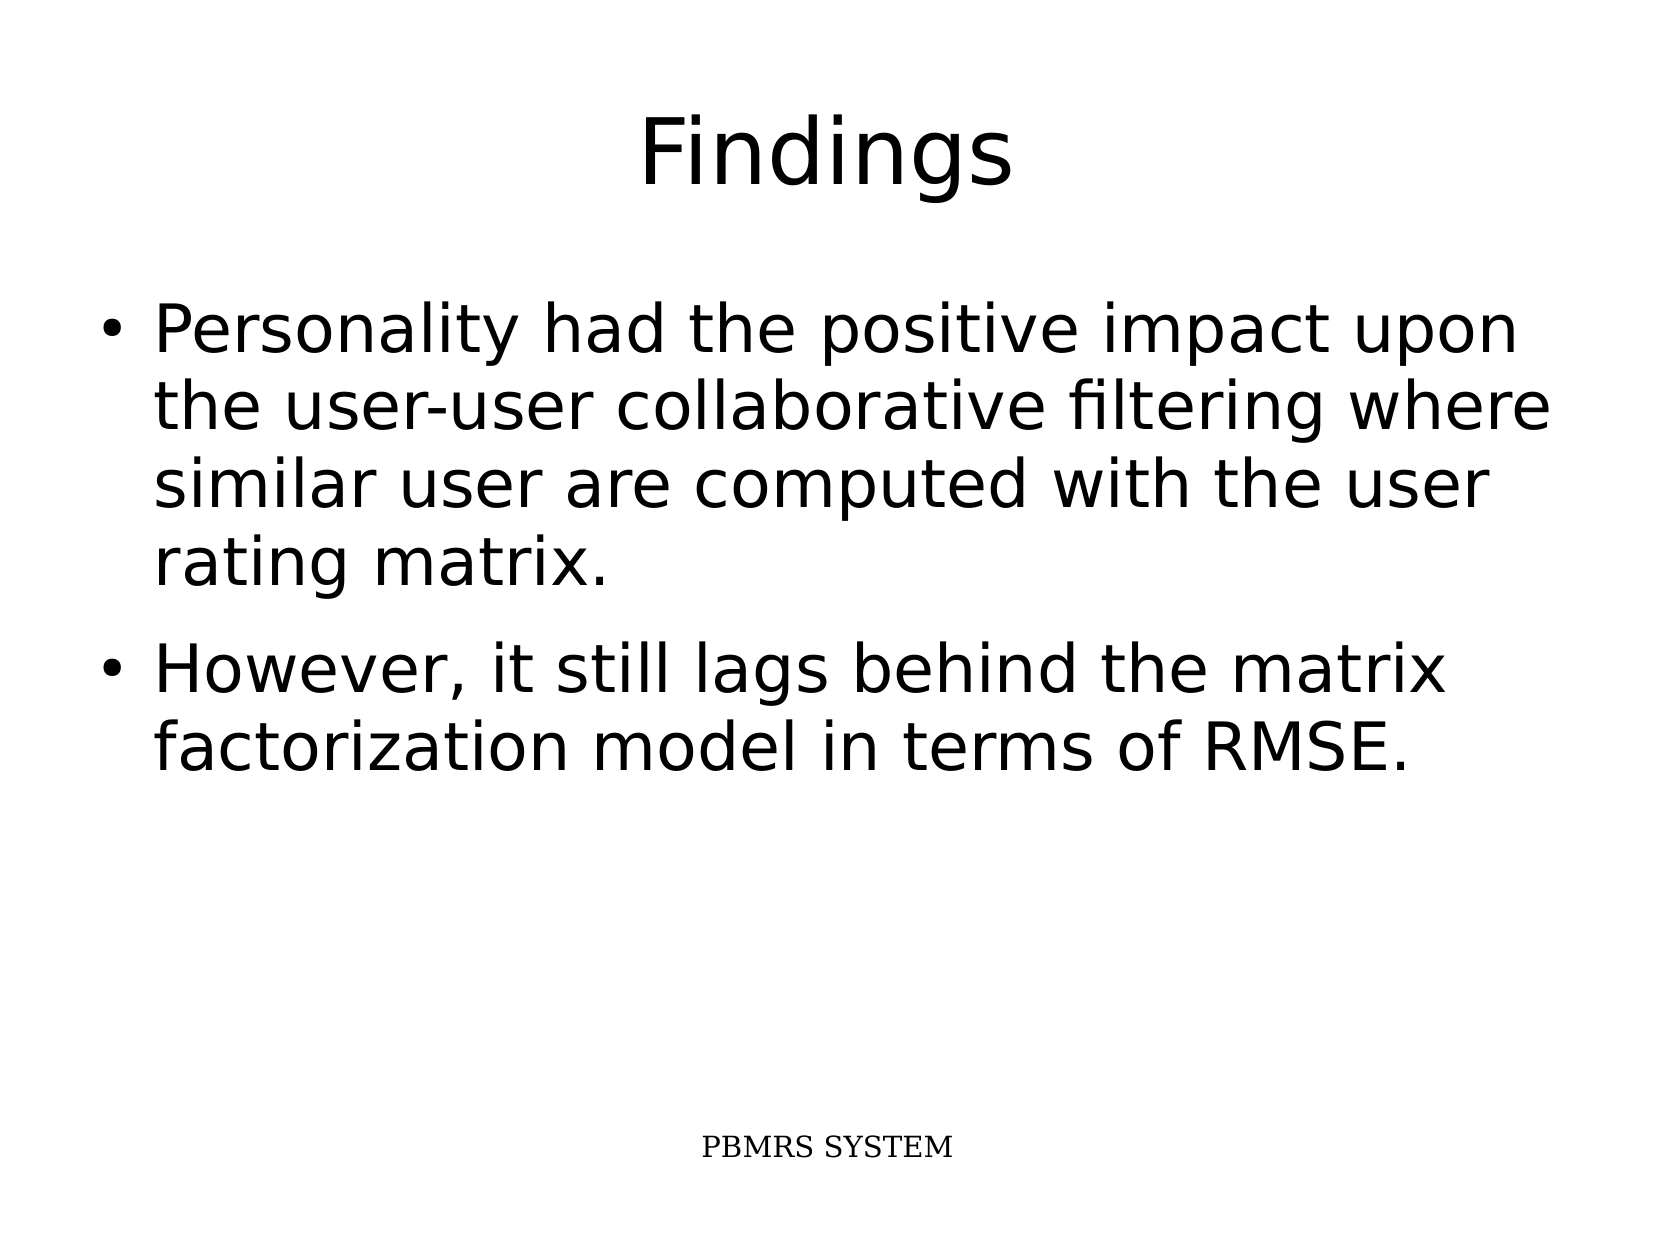

# Findings
Personality had the positive impact upon the user-user collaborative filtering where similar user are computed with the user rating matrix.
However, it still lags behind the matrix factorization model in terms of RMSE.
PBMRS SYSTEM